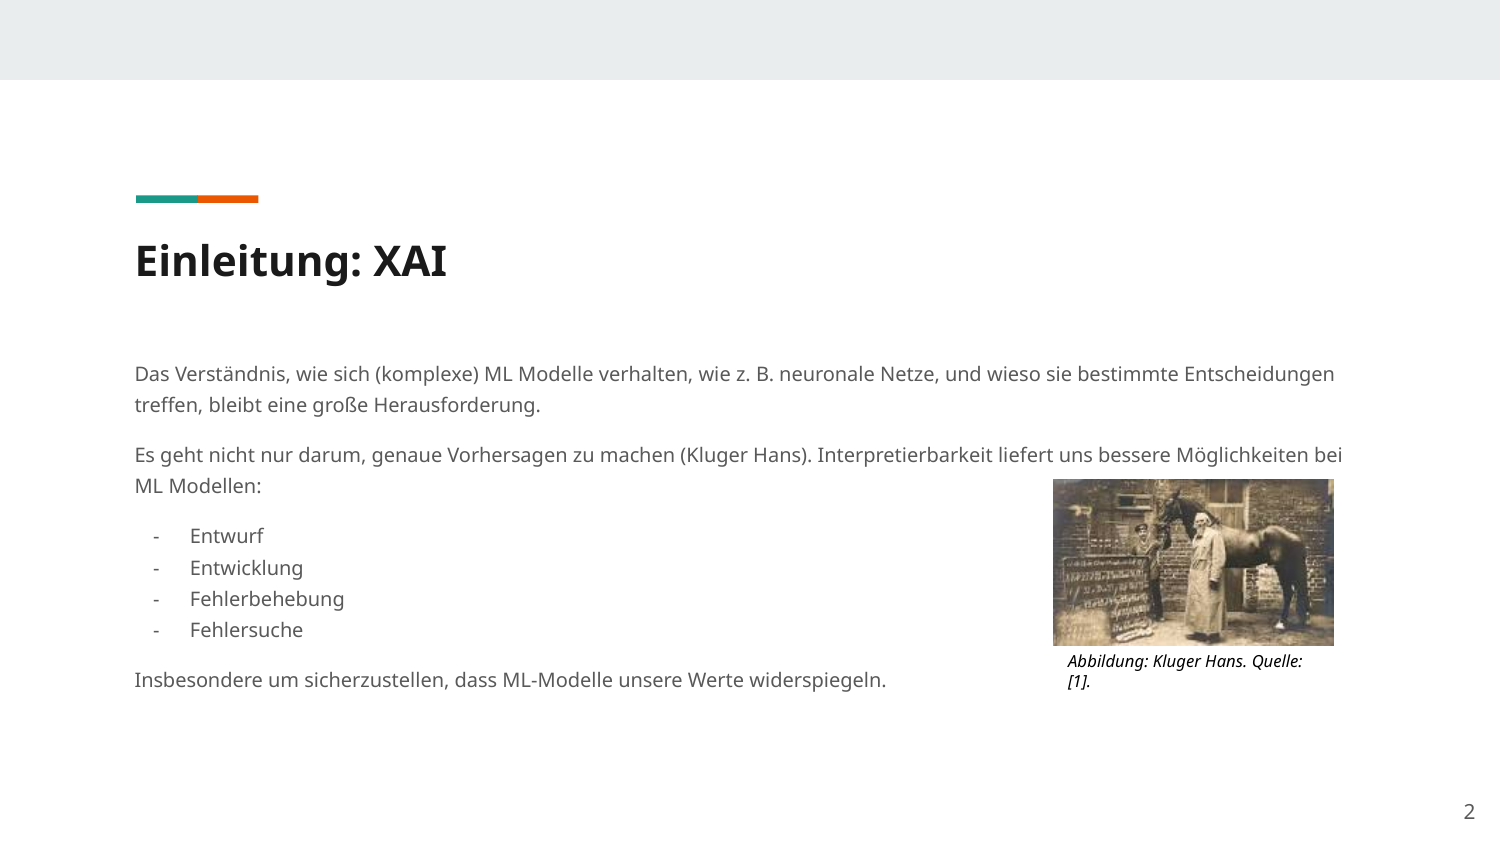

# Einleitung: XAI
Das Verständnis, wie sich (komplexe) ML Modelle verhalten, wie z. B. neuronale Netze, und wieso sie bestimmte Entscheidungen treffen, bleibt eine große Herausforderung.
Es geht nicht nur darum, genaue Vorhersagen zu machen (Kluger Hans). Interpretierbarkeit liefert uns bessere Möglichkeiten bei ML Modellen:
Entwurf
Entwicklung
Fehlerbehebung
Fehlersuche
Insbesondere um sicherzustellen, dass ML-Modelle unsere Werte widerspiegeln.
Abbildung: Kluger Hans. Quelle: [1].